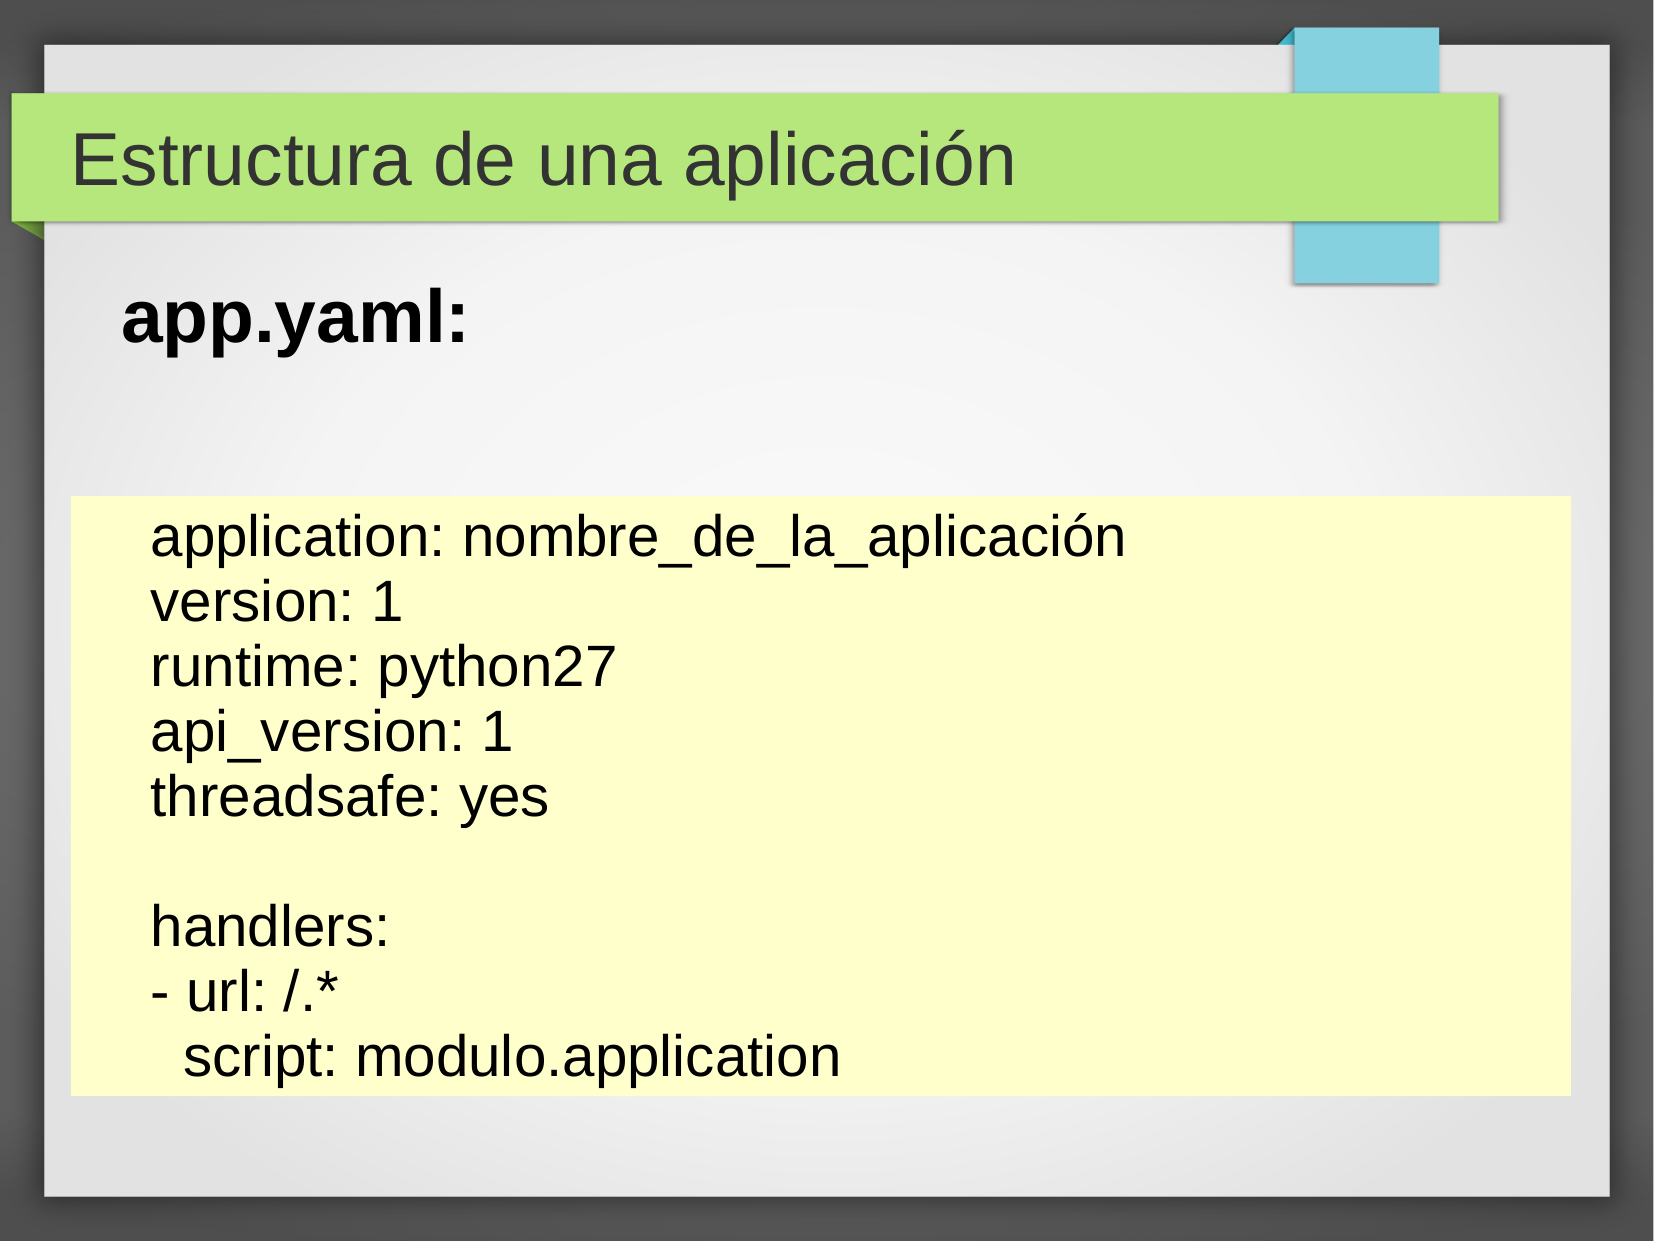

# Estructura de una aplicación
app.yaml:
 application: nombre_de_la_aplicación
 version: 1
 runtime: python27
 api_version: 1
 threadsafe: yes
 handlers:
 - url: /.*
 script: modulo.application